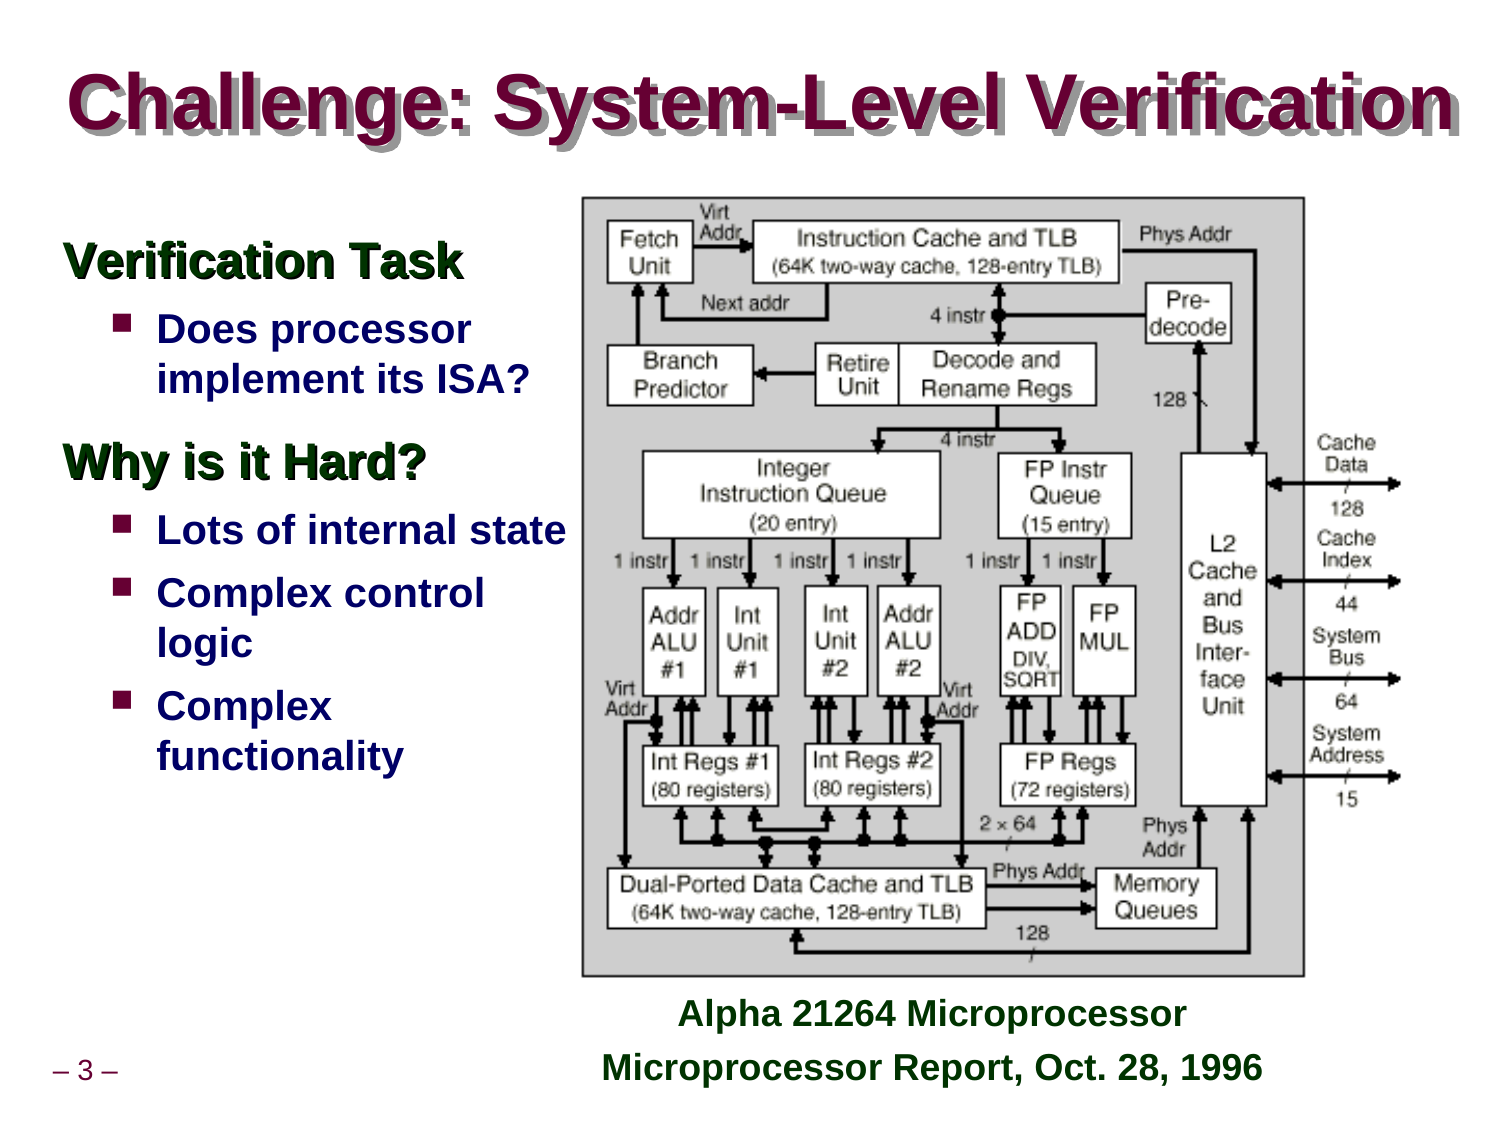

# Challenge: System-Level Verification
Verification Task
Does processor implement its ISA?
Why is it Hard?
Lots of internal state
Complex control logic
Complex functionality
Alpha 21264 Microprocessor
Microprocessor Report, Oct. 28, 1996